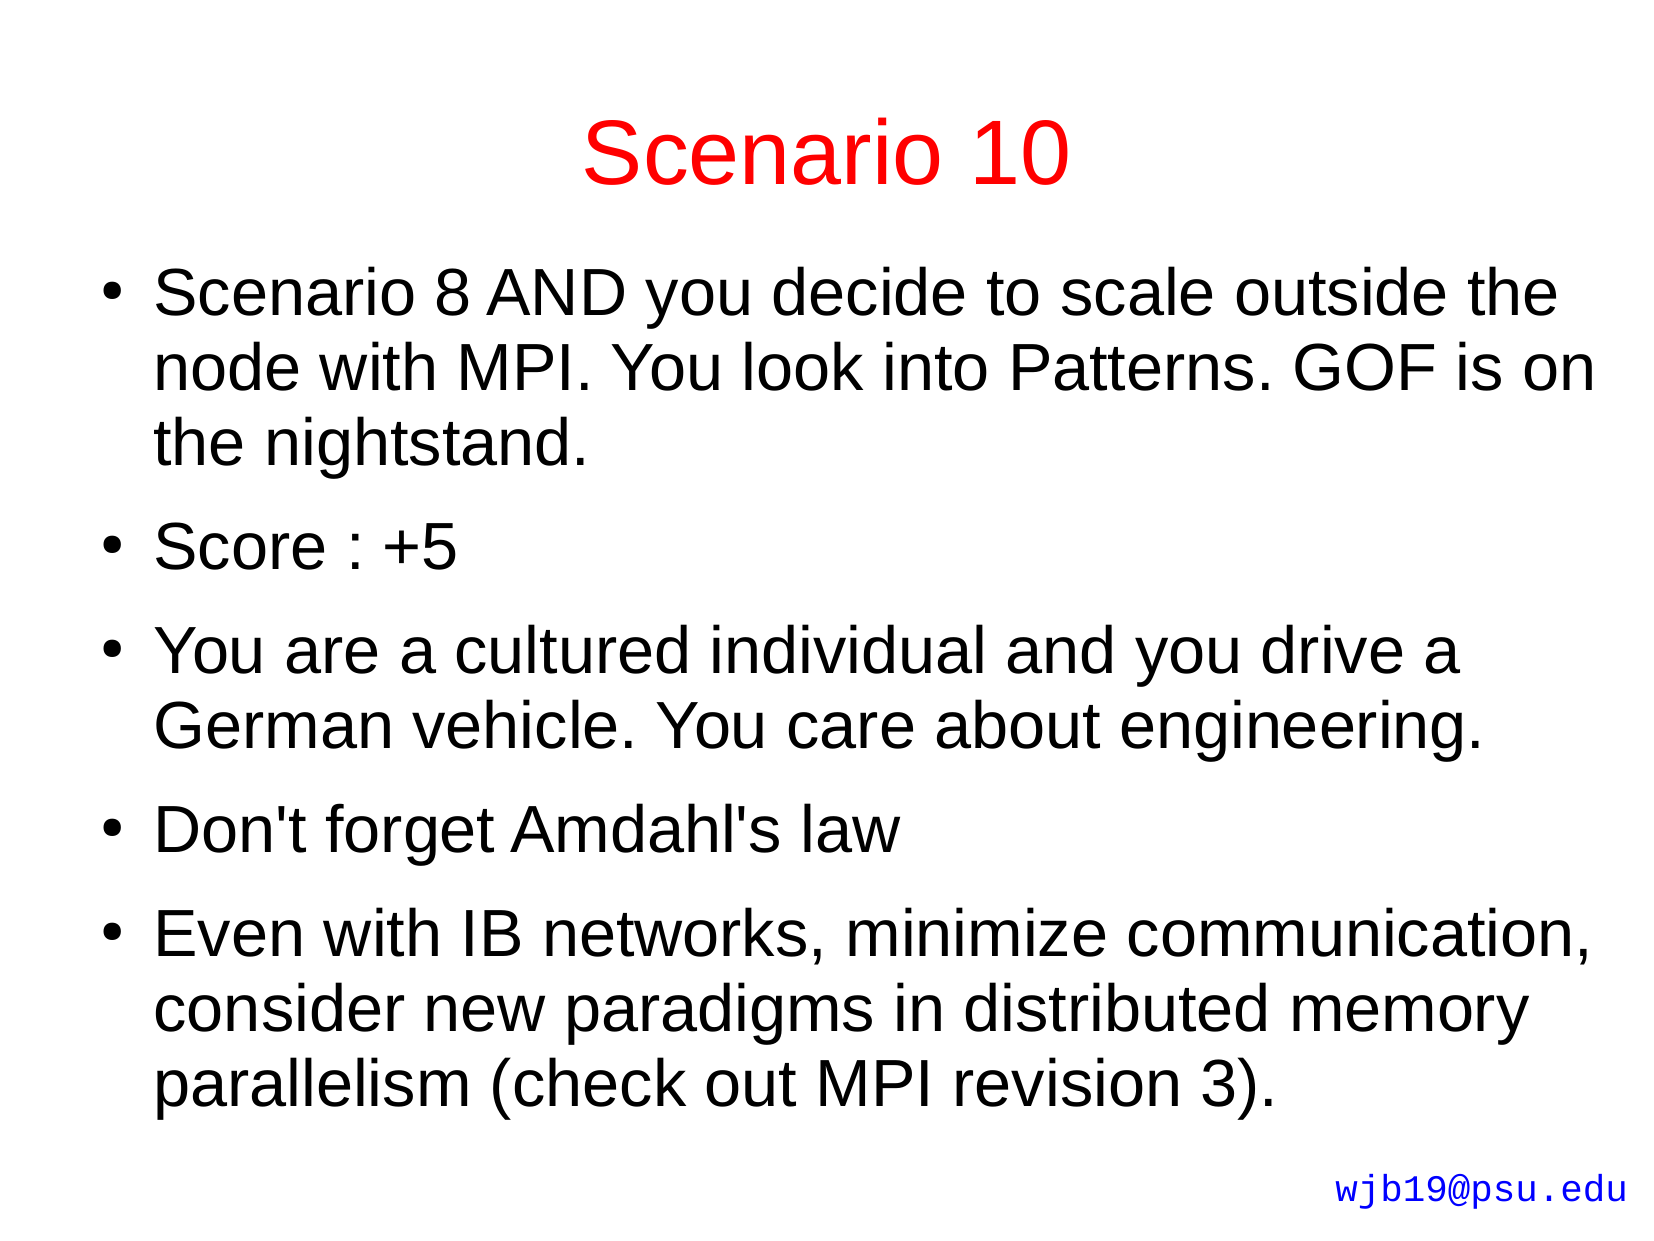

# Scenario 10
Scenario 8 AND you decide to scale outside the node with MPI. You look into Patterns. GOF is on the nightstand.
Score : +5
You are a cultured individual and you drive a German vehicle. You care about engineering.
Don't forget Amdahl's law
Even with IB networks, minimize communication, consider new paradigms in distributed memory parallelism (check out MPI revision 3).
wjb19@psu.edu